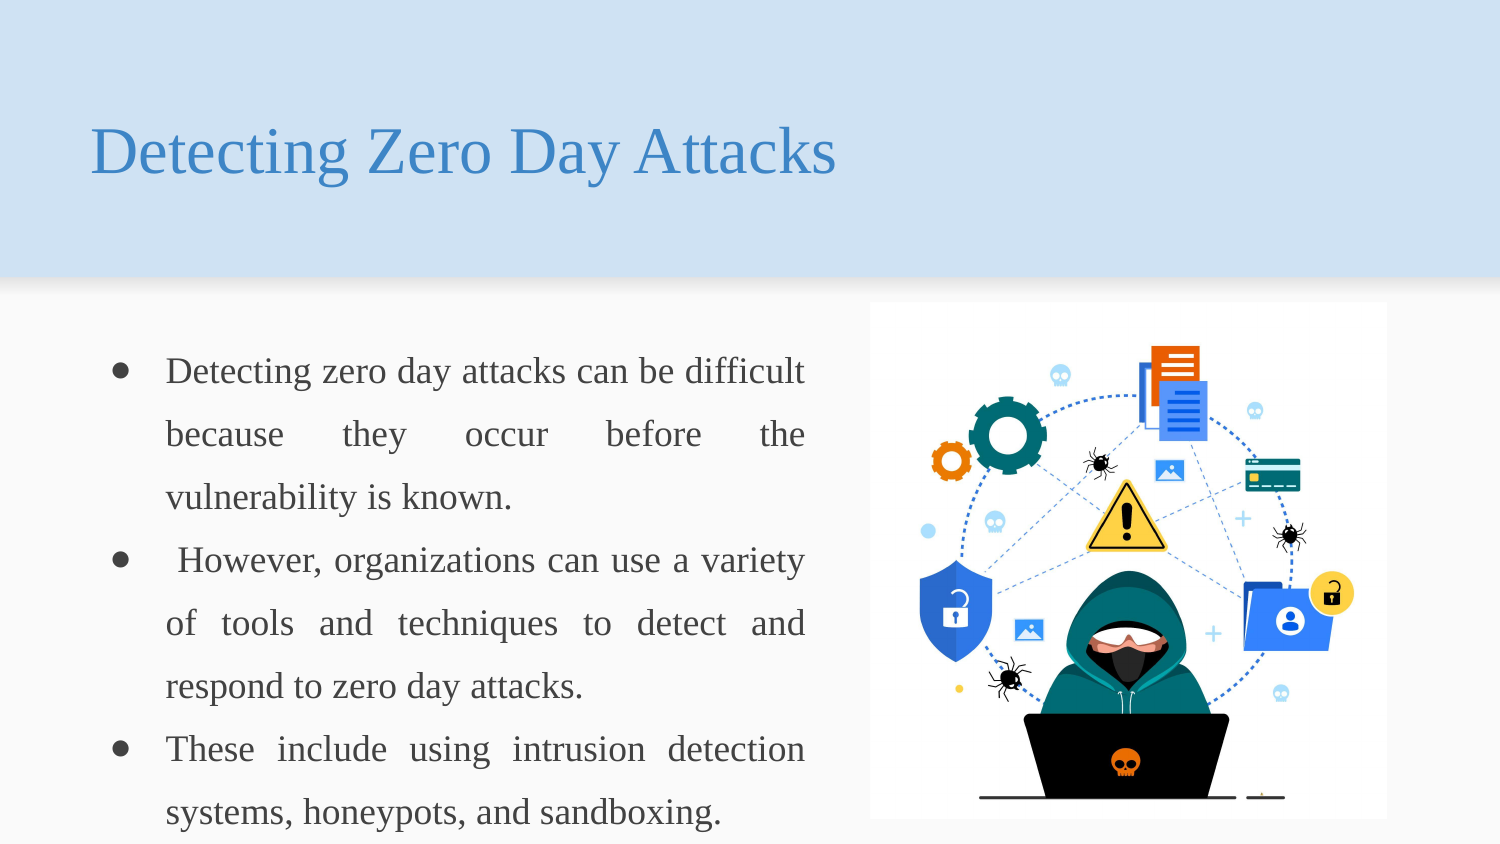

Detecting Zero Day Attacks
# Detecting zero day attacks can be difficult because they occur before the vulnerability is known.
 However, organizations can use a variety of tools and techniques to detect and respond to zero day attacks.
These include using intrusion detection systems, honeypots, and sandboxing.